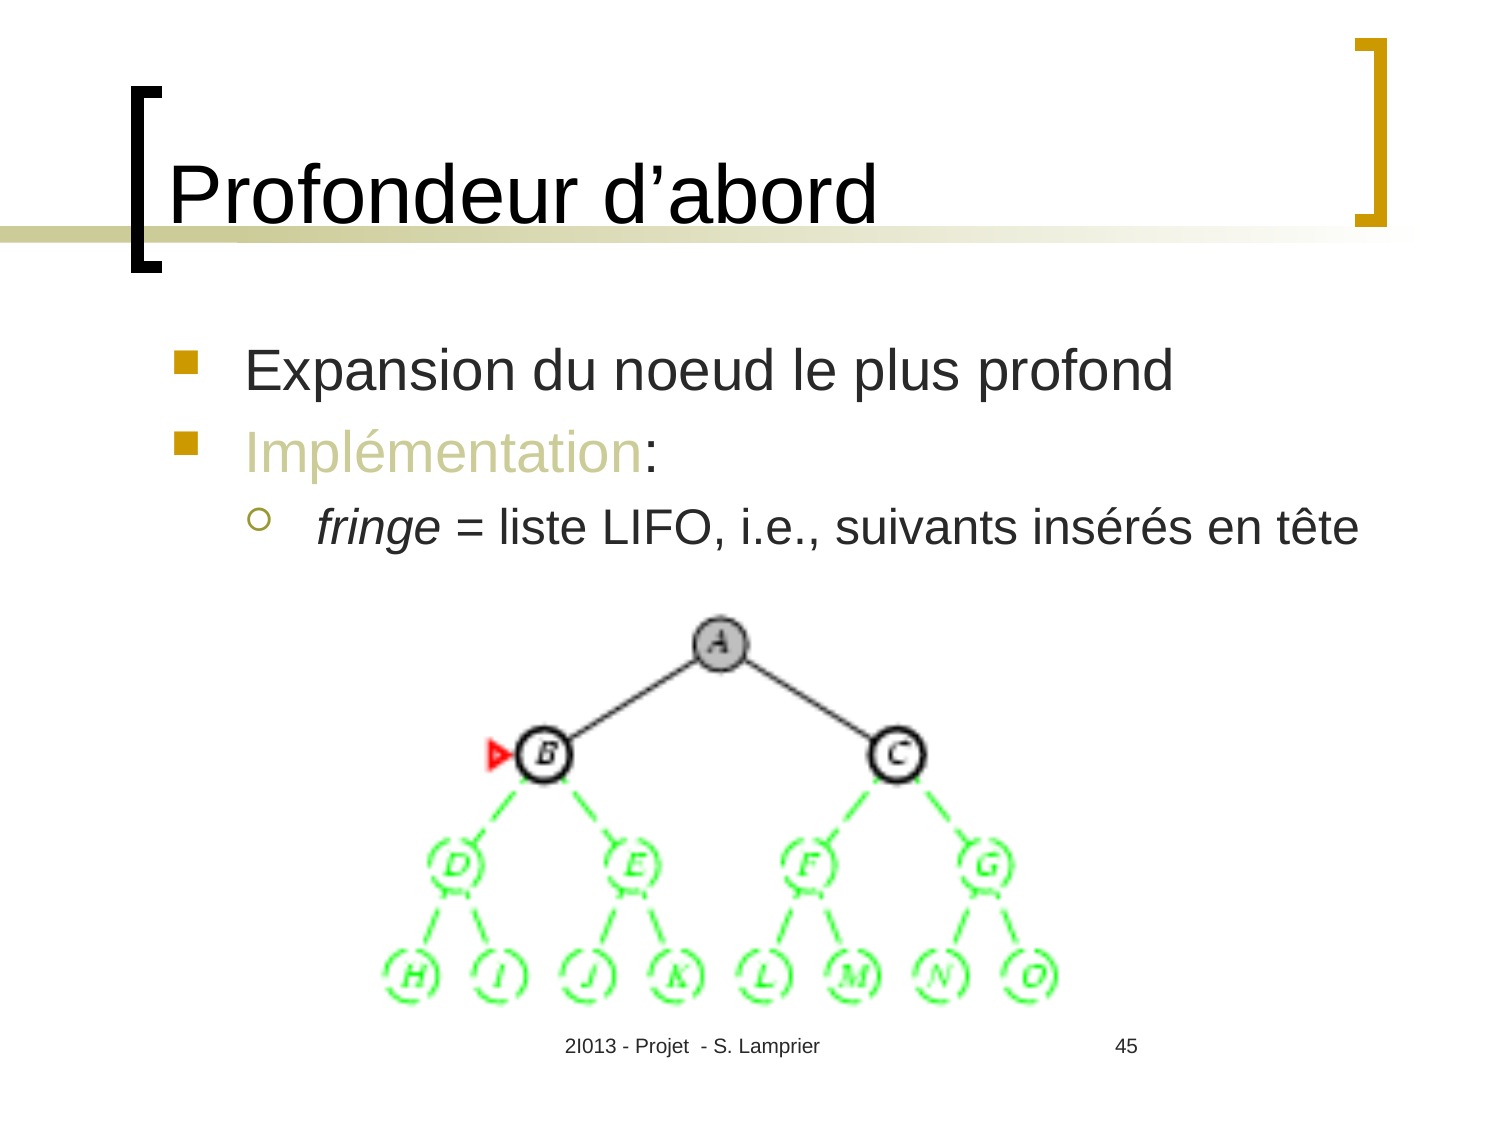

# Profondeur d’abord
Expansion du noeud le plus profond
Implémentation:
fringe = liste LIFO, i.e., suivants insérés en tête
2I013 - Projet - S. Lamprier